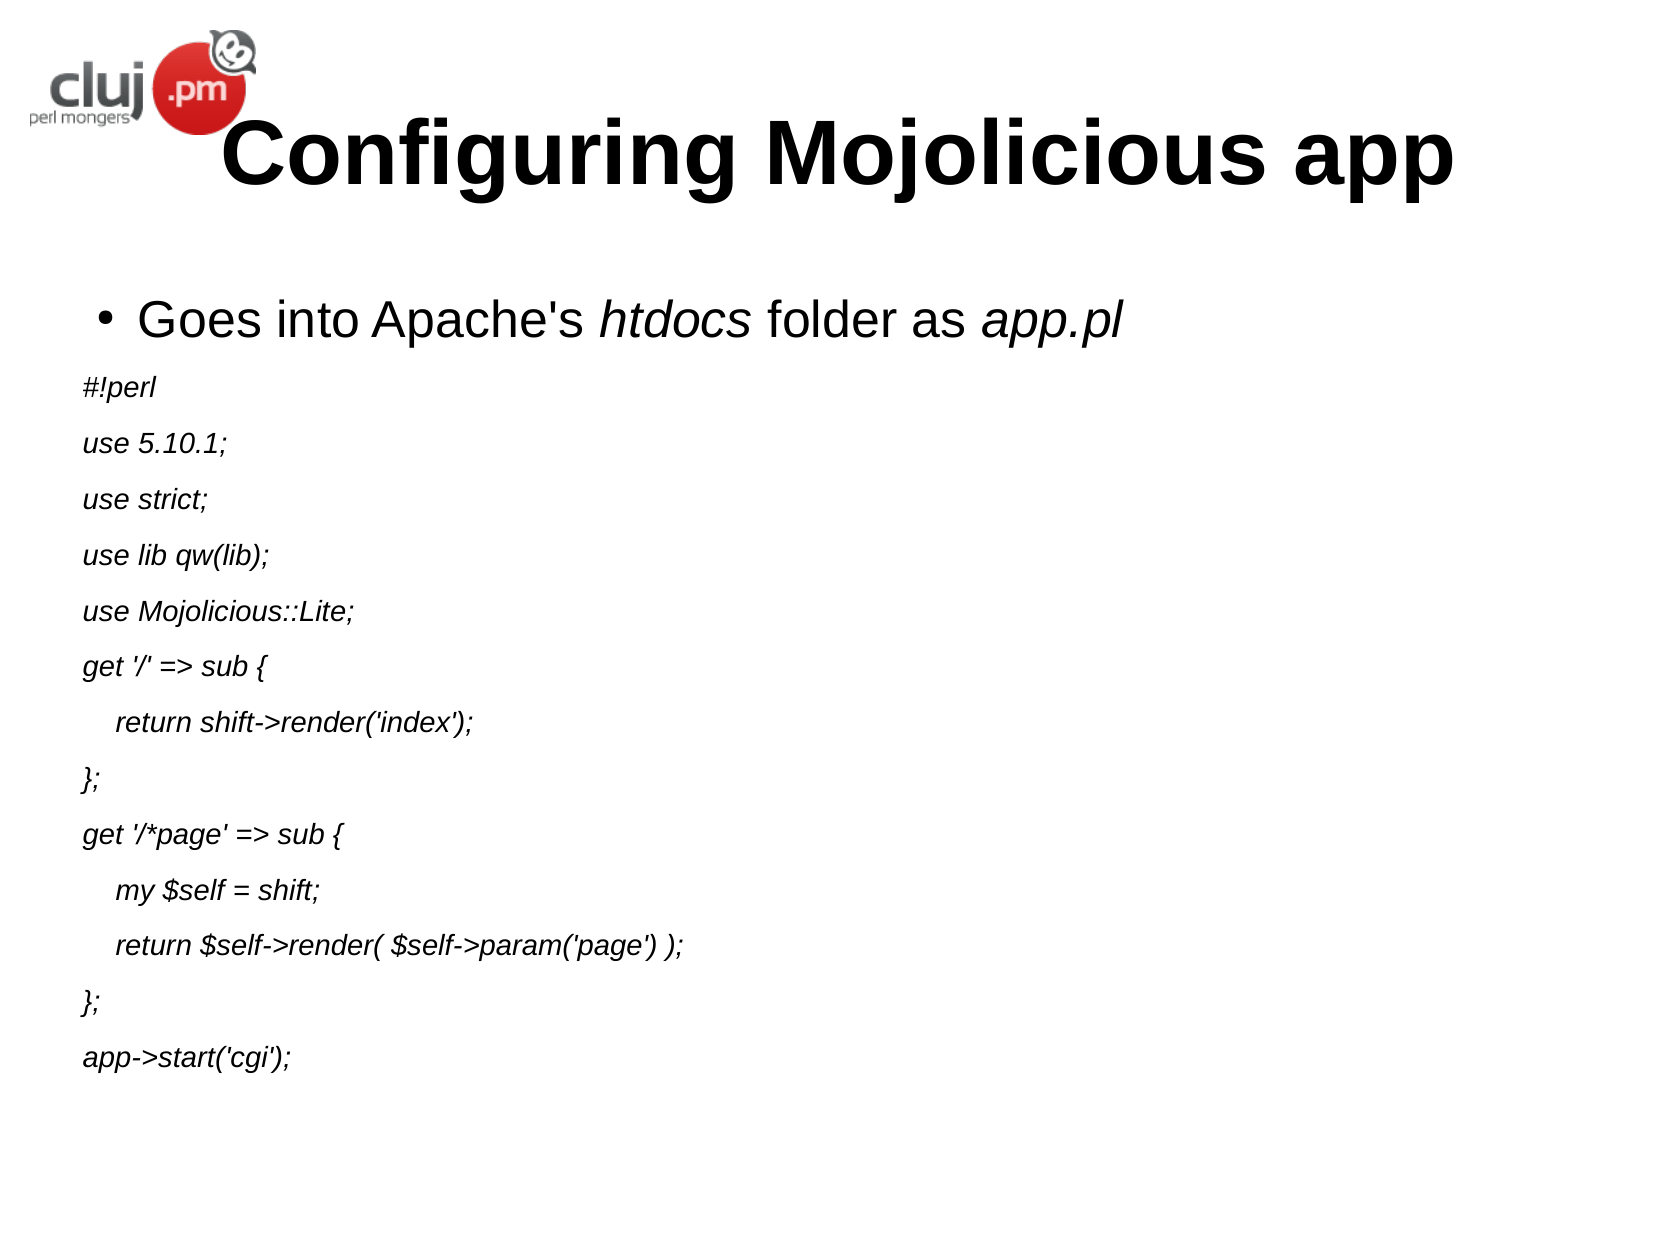

# Configuring Mojolicious app
Goes into Apache's htdocs folder as app.pl
#!perl
use 5.10.1;
use strict;
use lib qw(lib);
use Mojolicious::Lite;
get '/' => sub {
 return shift->render('index');
};
get '/*page' => sub {
 my $self = shift;
 return $self->render( $self->param('page') );
};
app->start('cgi');